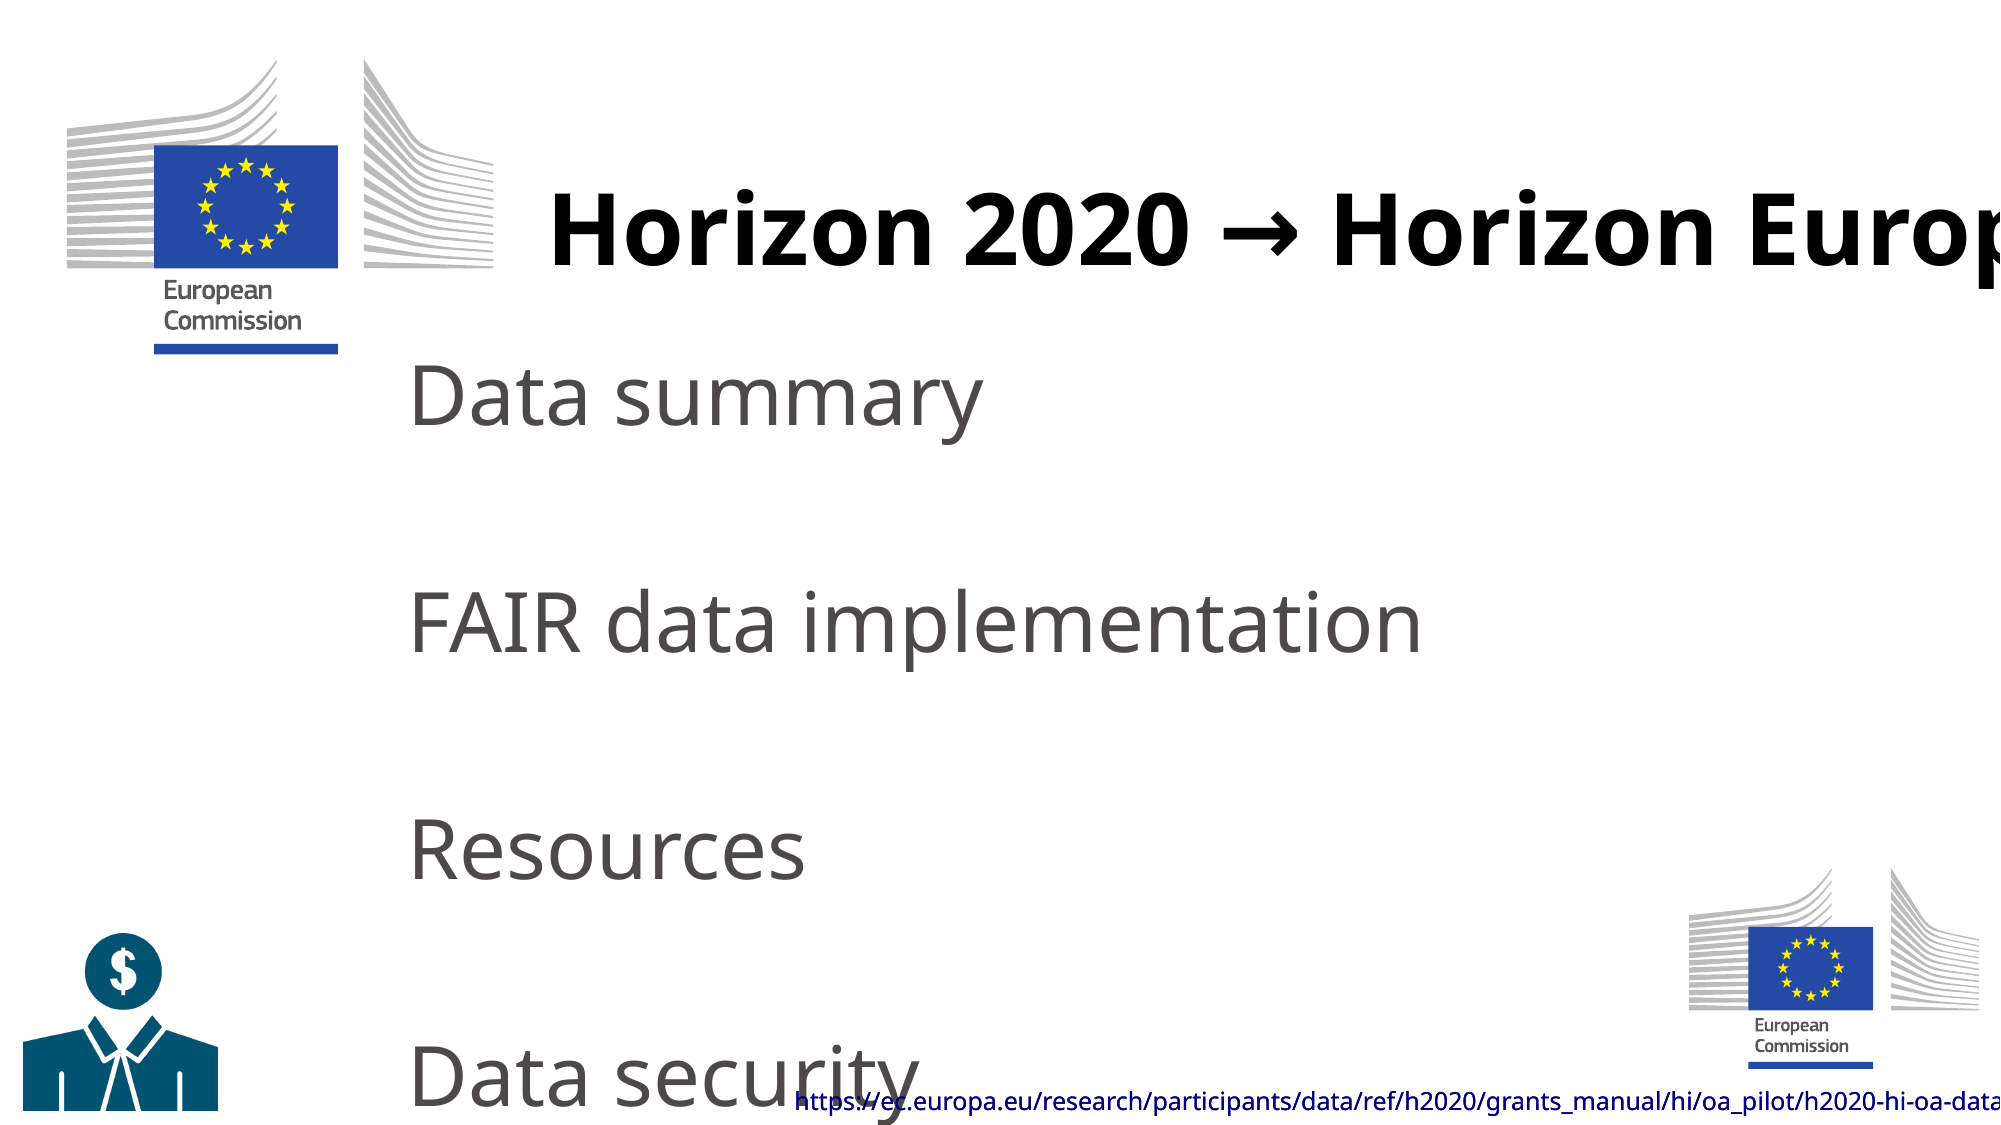

Horizon 2020 → Horizon Europe
Data summary
FAIR data implementation
Resources
Data security
Ethics
https://ec.europa.eu/research/participants/data/ref/h2020/grants_manual/hi/oa_pilot/h2020-hi-oa-data-mgt_en.pdf
https://ec.europa.eu/research/participants/data/ref/h2020/grants_manual/hi/oa_pilot/h2020-hi-oa-data-mgt_en.pdf